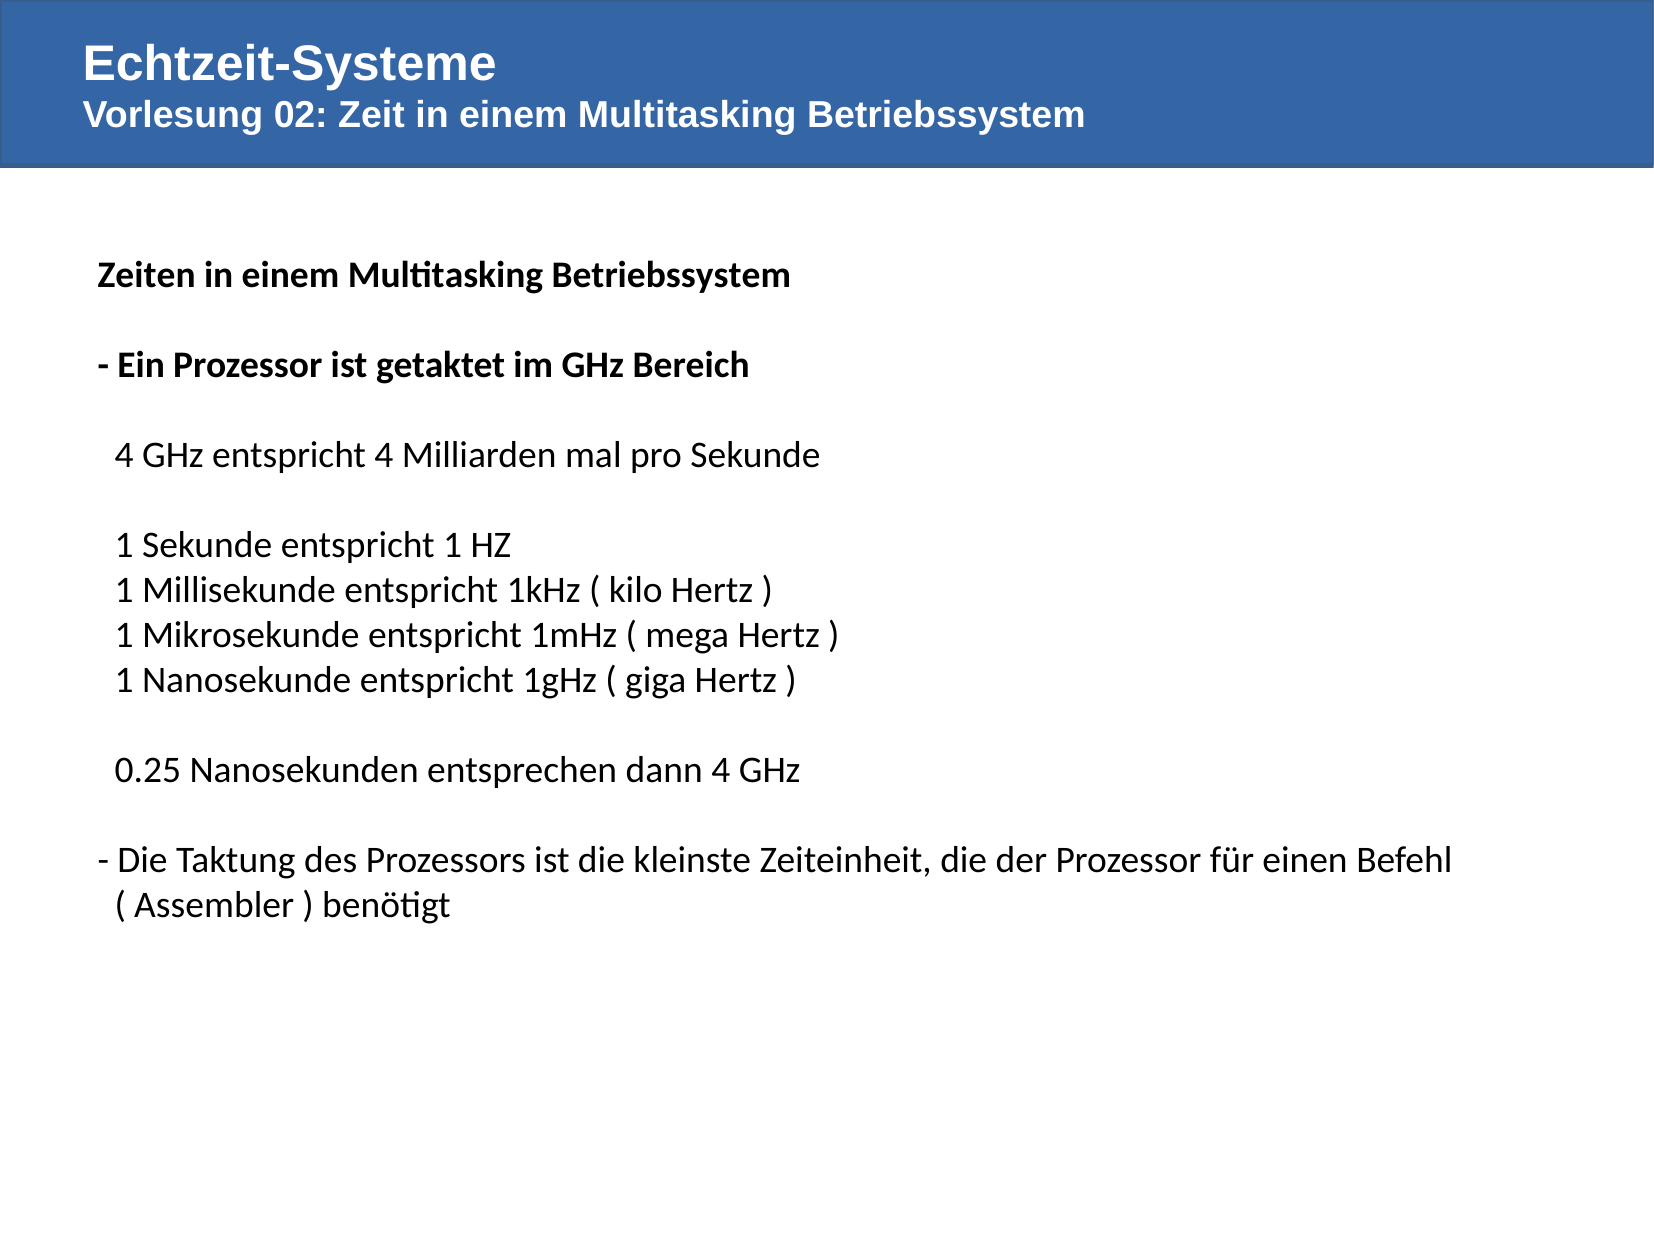

# Echtzeit-Systeme Vorlesung 02: Zeit in einem Multitasking Betriebssystem
Zeiten in einem Multitasking Betriebssystem
- Ein Prozessor ist getaktet im GHz Bereich
 4 GHz entspricht 4 Milliarden mal pro Sekunde
 1 Sekunde entspricht 1 HZ
 1 Millisekunde entspricht 1kHz ( kilo Hertz )
 1 Mikrosekunde entspricht 1mHz ( mega Hertz )
 1 Nanosekunde entspricht 1gHz ( giga Hertz )
 0.25 Nanosekunden entsprechen dann 4 GHz
- Die Taktung des Prozessors ist die kleinste Zeiteinheit, die der Prozessor für einen Befehl
 ( Assembler ) benötigt